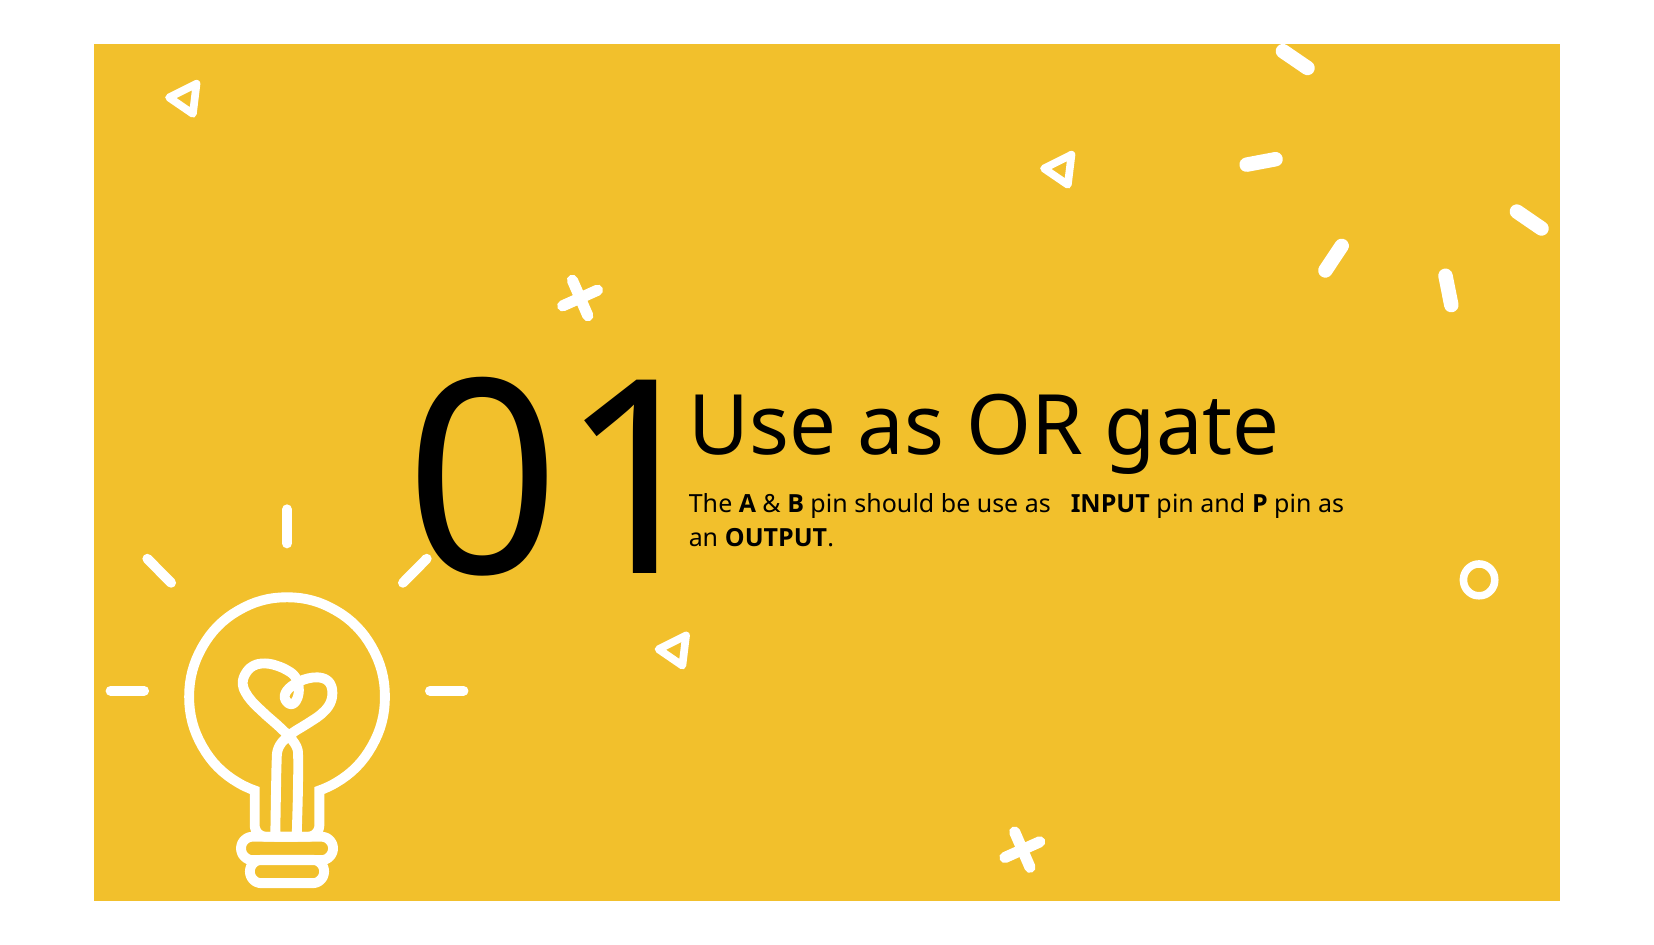

01
# Use as OR gate
The A & B pin should be use as INPUT pin and P pin as an OUTPUT.